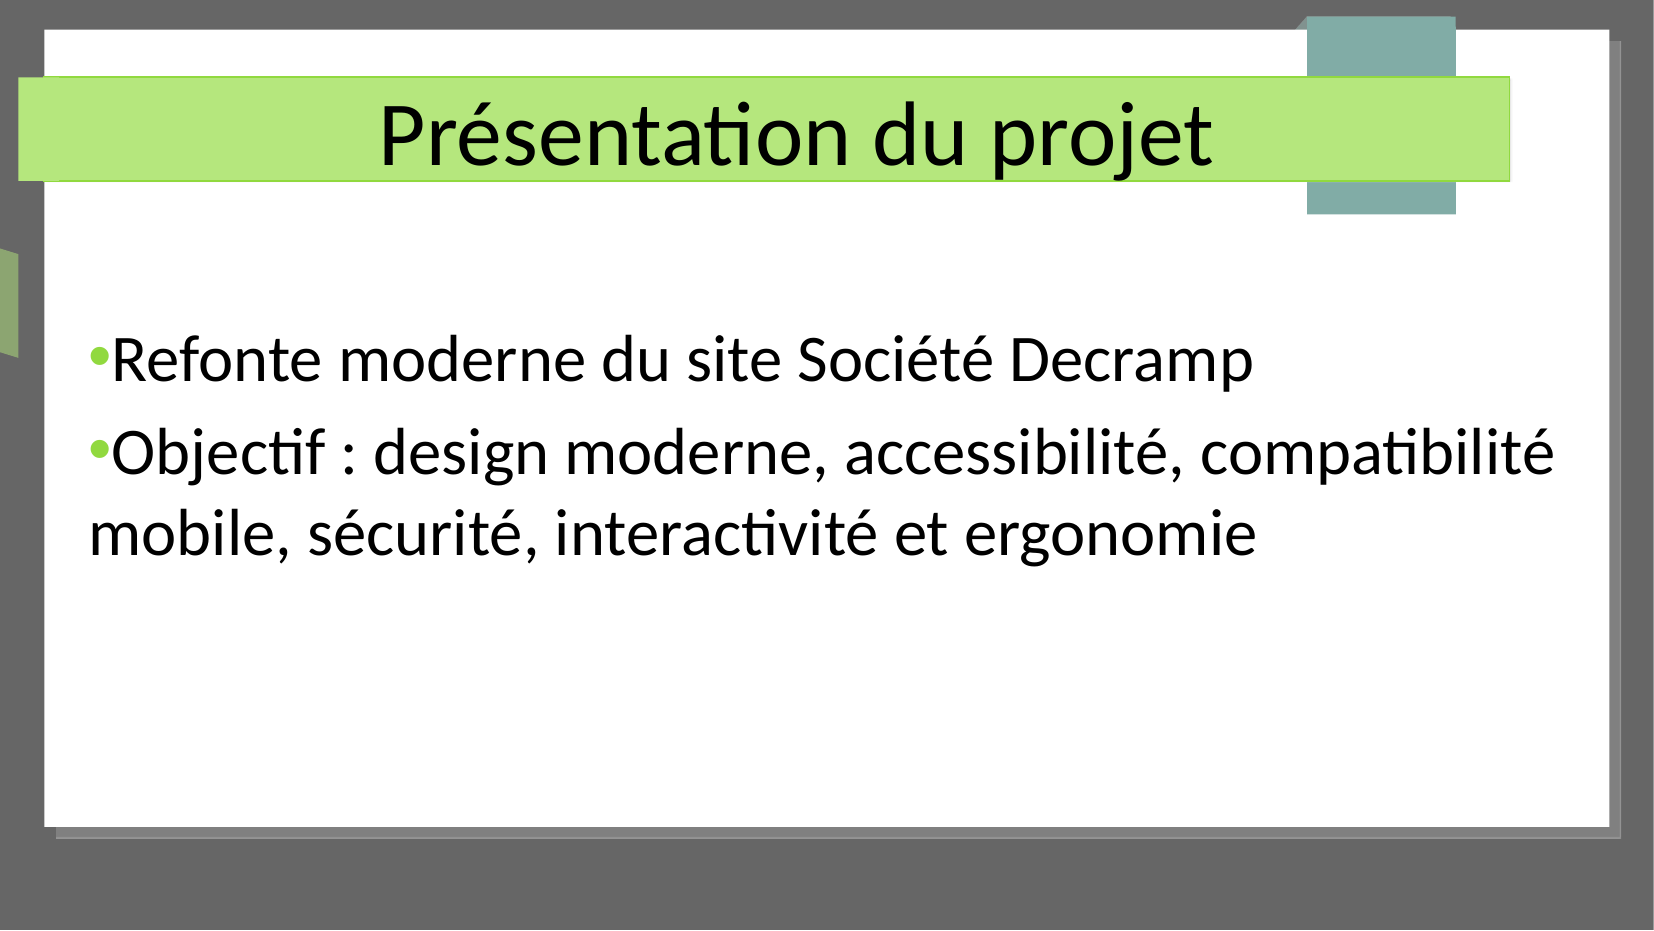

# Présentation du projet
Refonte moderne du site Société Decramp
Objectif : design moderne, accessibilité, compatibilité mobile, sécurité, interactivité et ergonomie